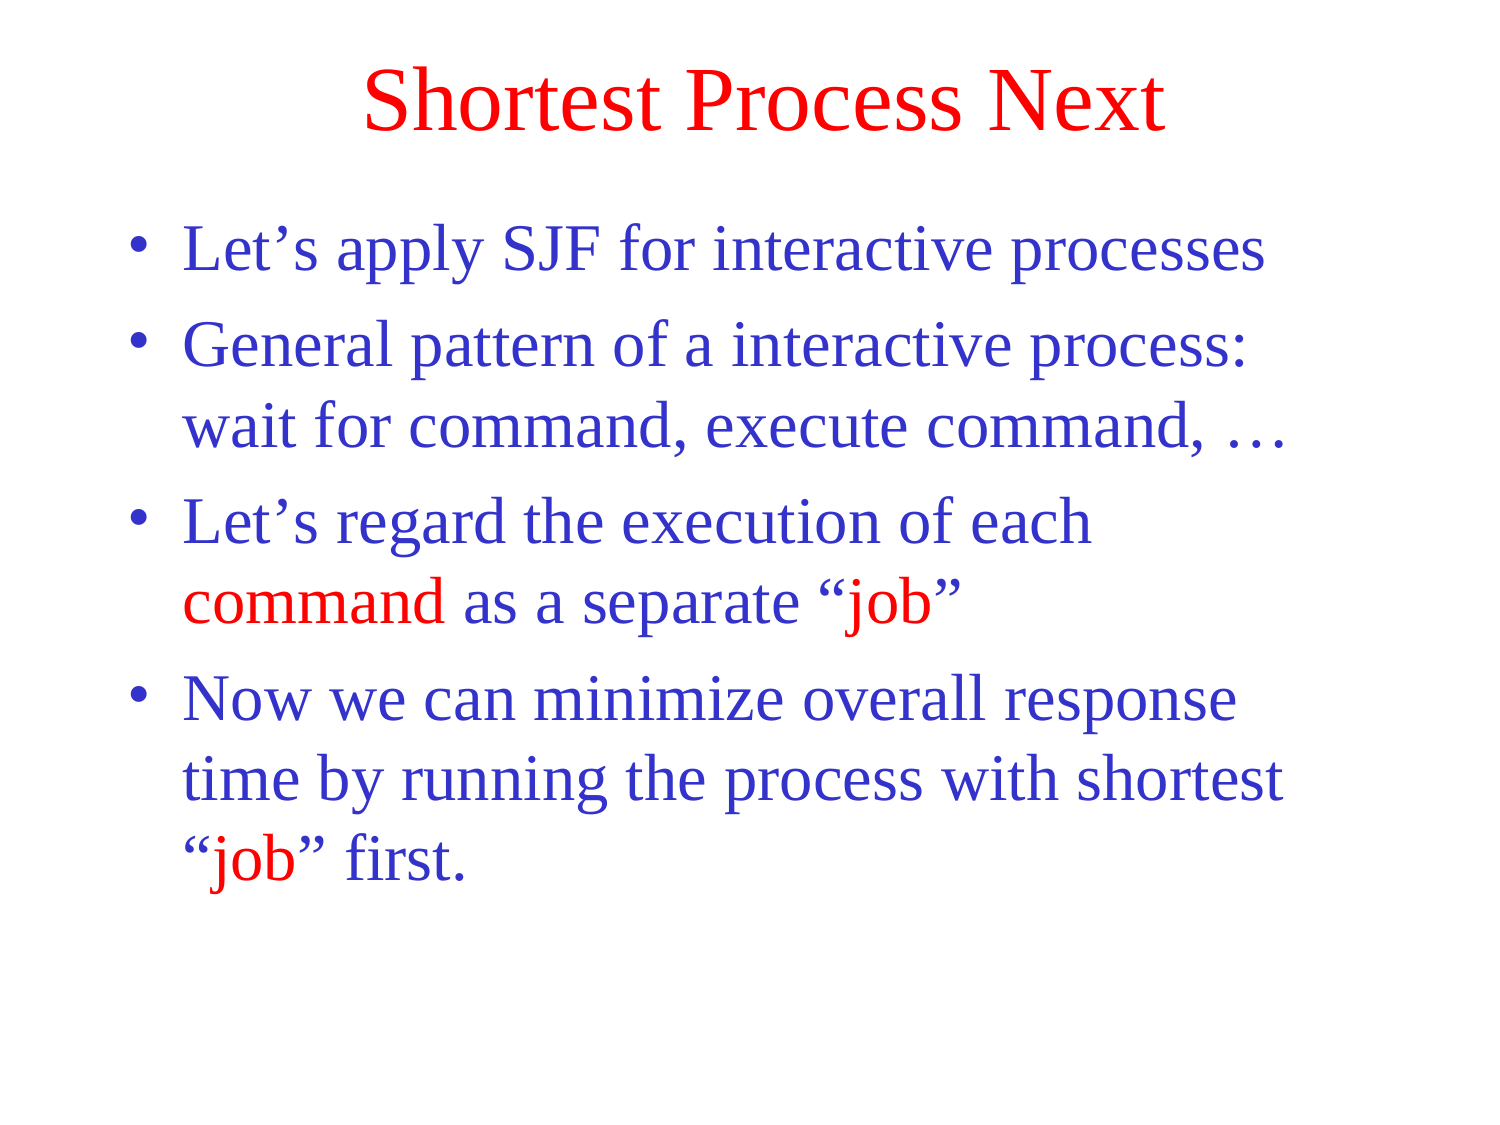

Shortest Process Next
Let’s apply SJF for interactive processes
General pattern of a interactive process: wait for command, execute command, …
Let’s regard the execution of each command as a separate “job”
Now we can minimize overall response time by running the process with shortest “job” first.